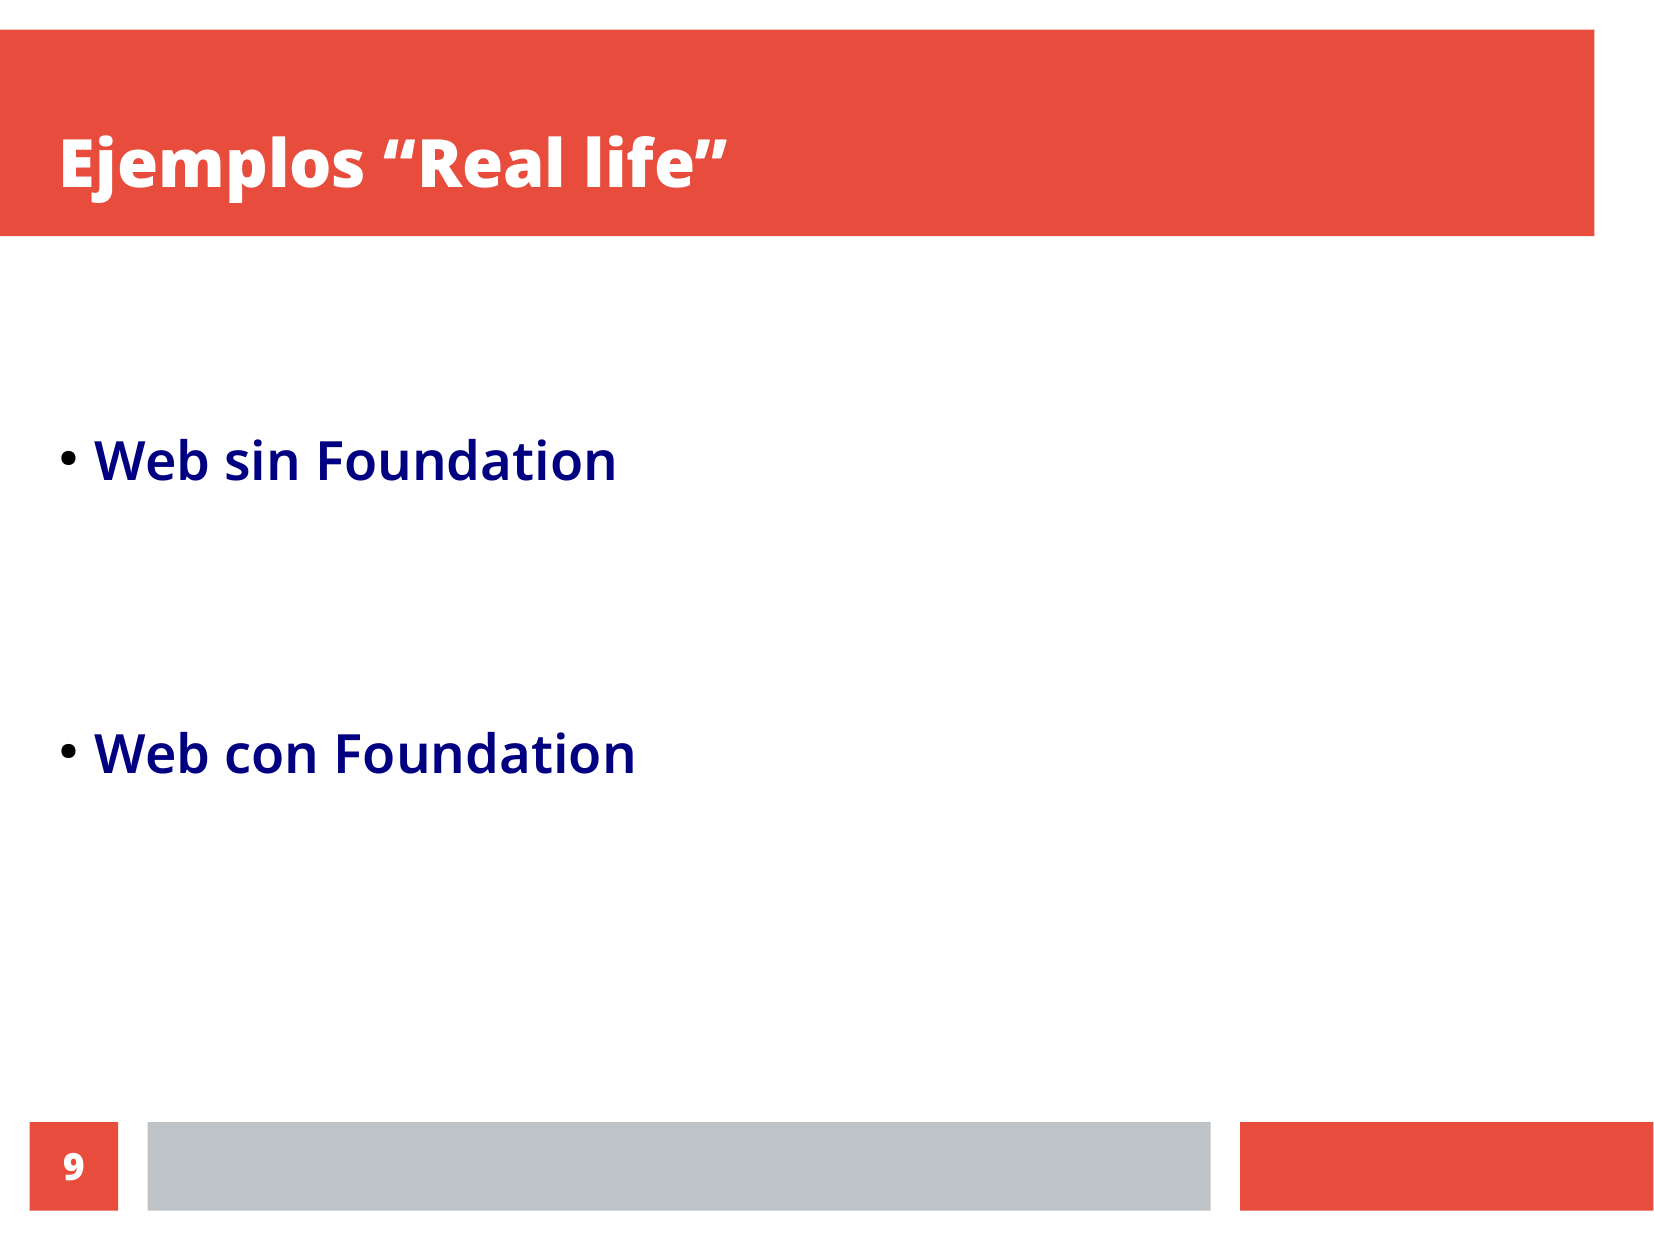

# Ejemplos “Real life”
Web sin Foundation
Web con Foundation
9